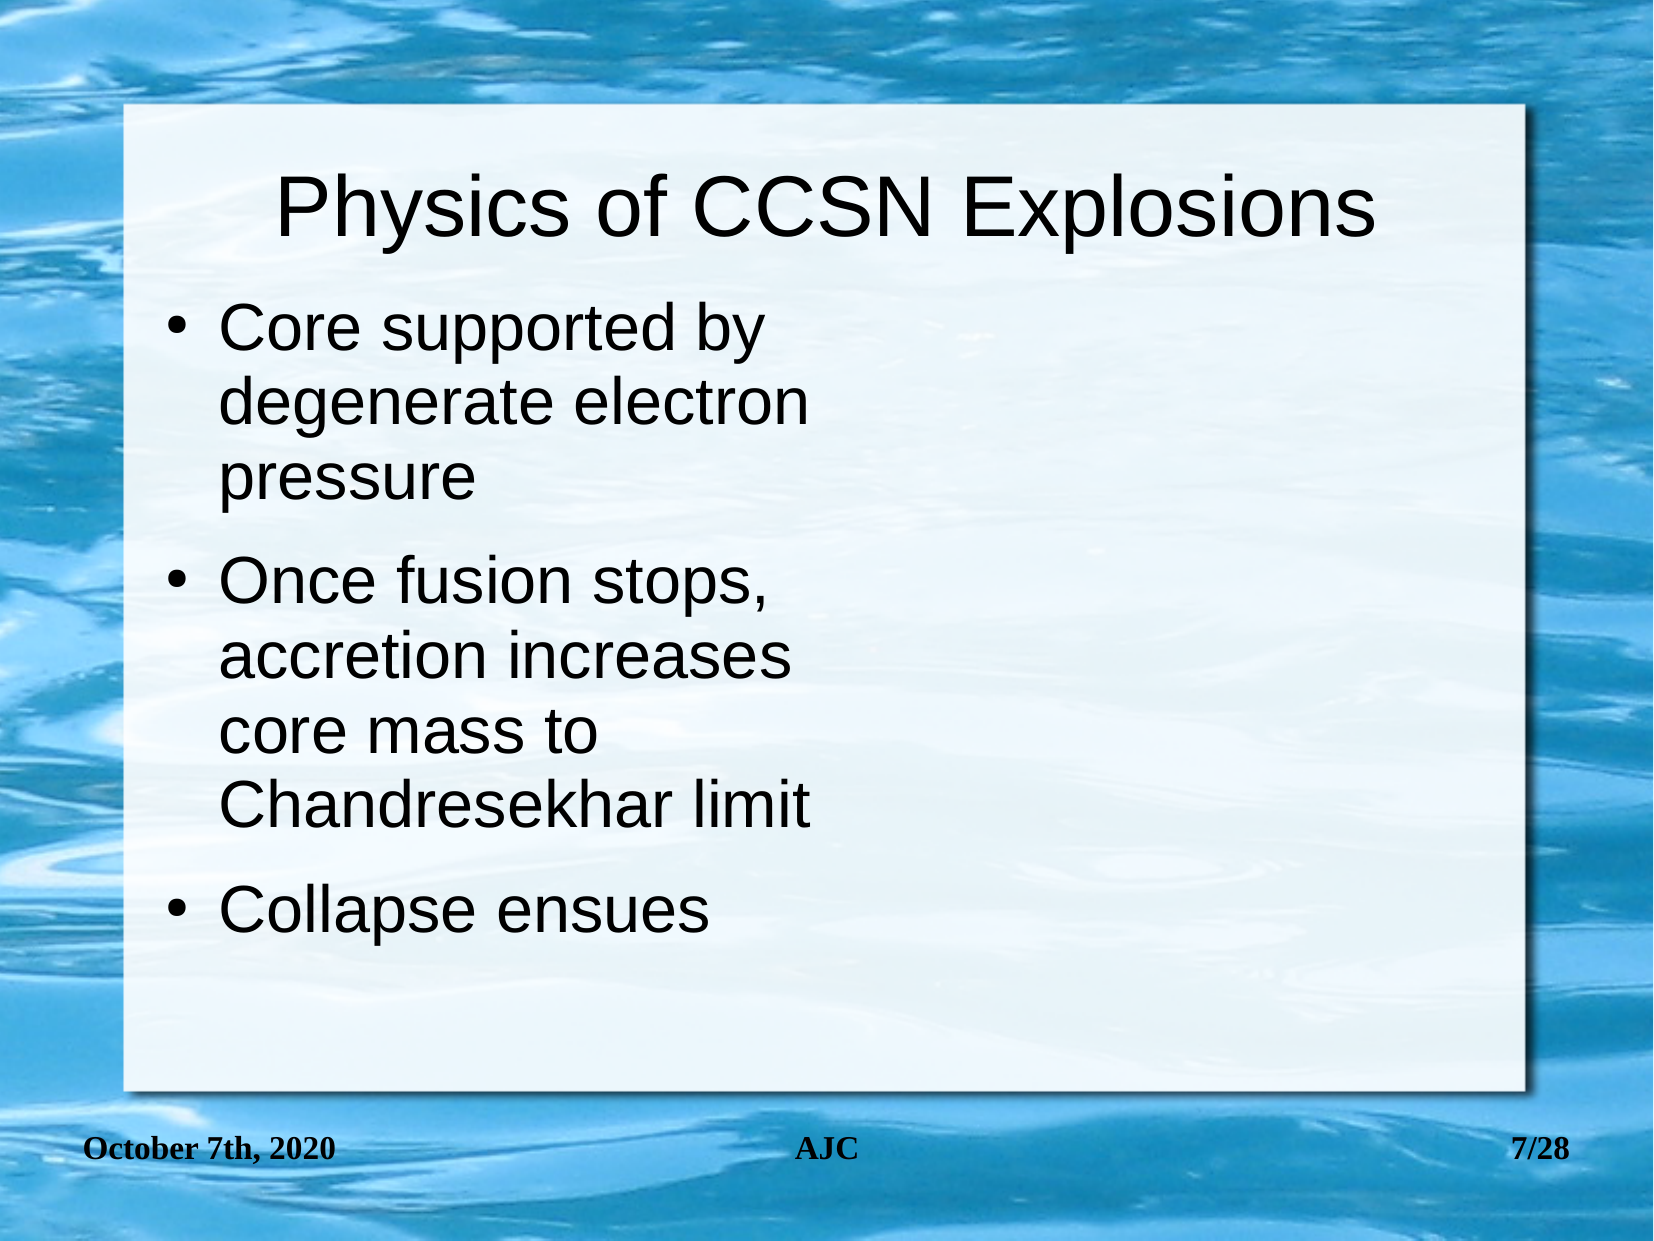

# Physics of CCSN Explosions
Core supported by degenerate electron pressure
Once fusion stops, accretion increases core mass to Chandresekhar limit
Collapse ensues
October 7th, 2020
AJC
7